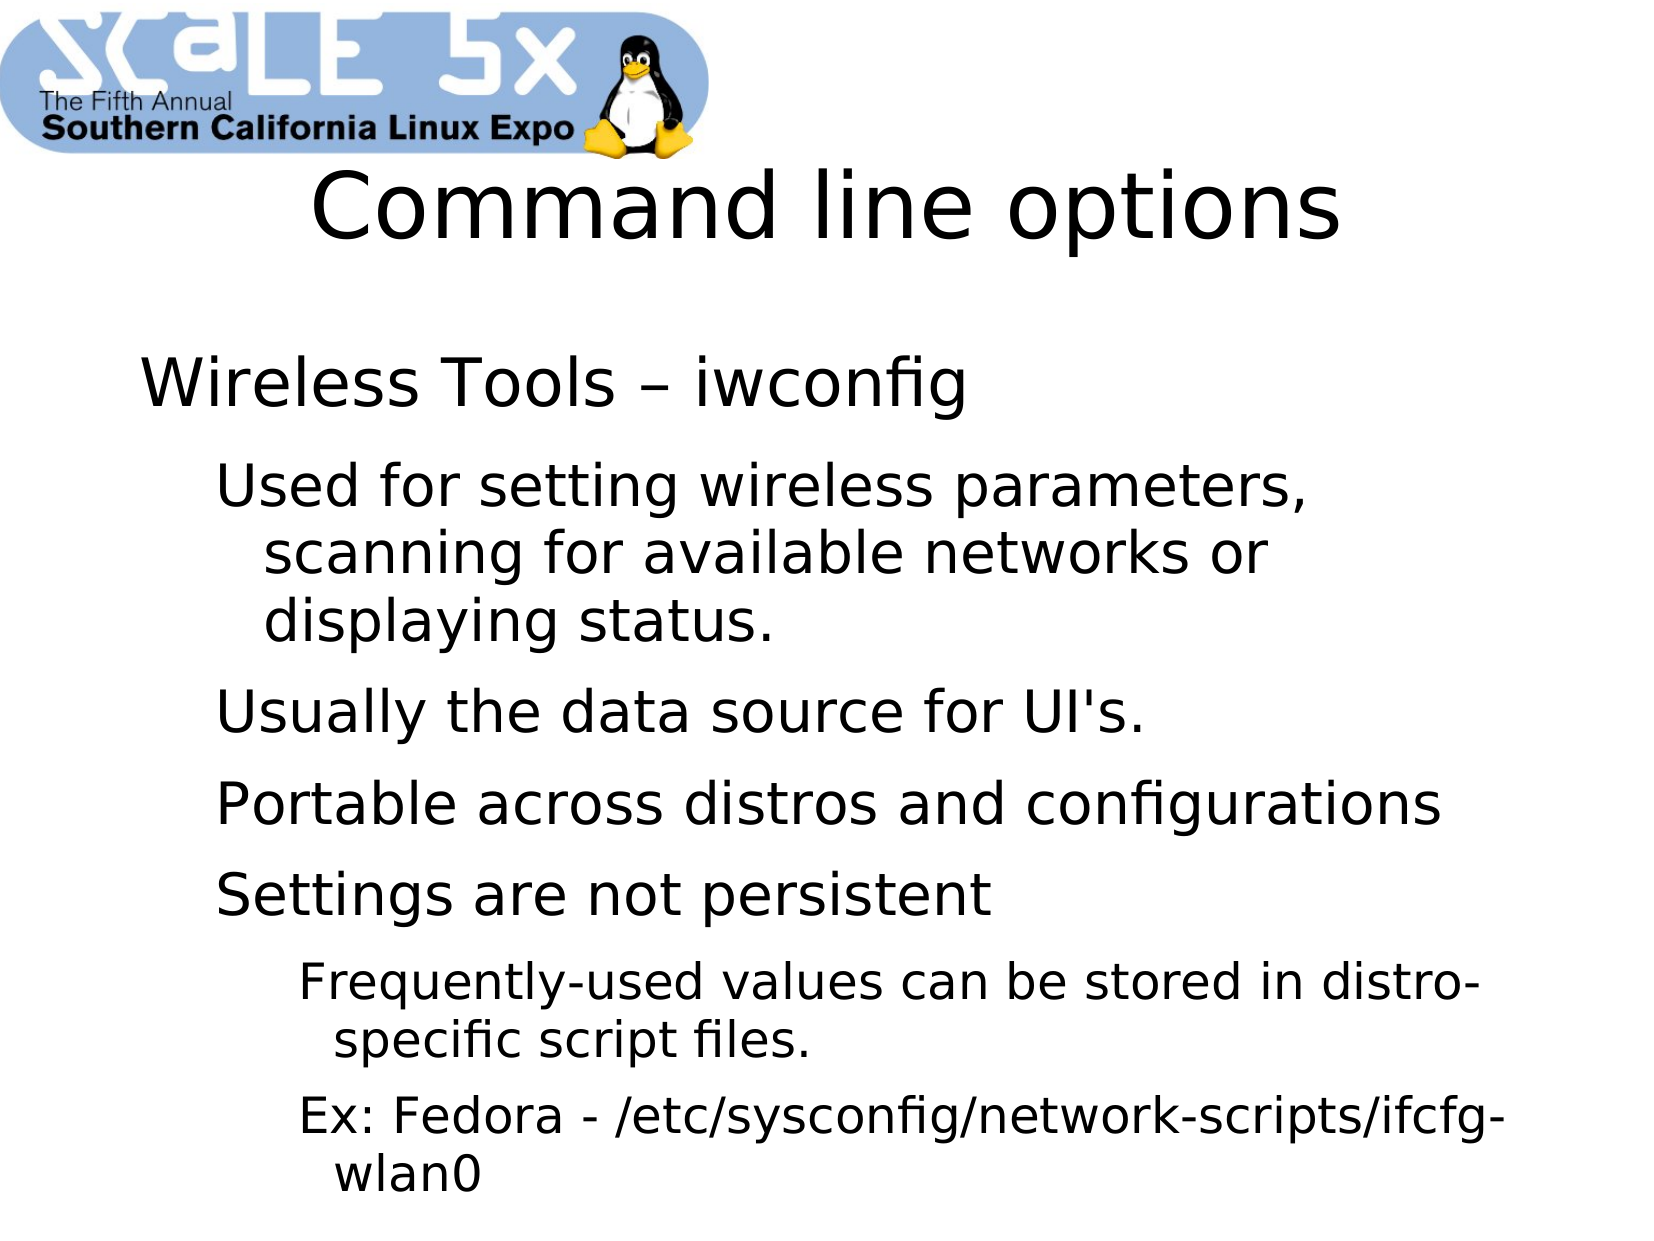

# Command line options
Wireless Tools – iwconfig
Used for setting wireless parameters, scanning for available networks or displaying status.
Usually the data source for UI's.
Portable across distros and configurations
Settings are not persistent
Frequently-used values can be stored in distro-specific script files.
Ex: Fedora - /etc/sysconfig/network-scripts/ifcfg-wlan0